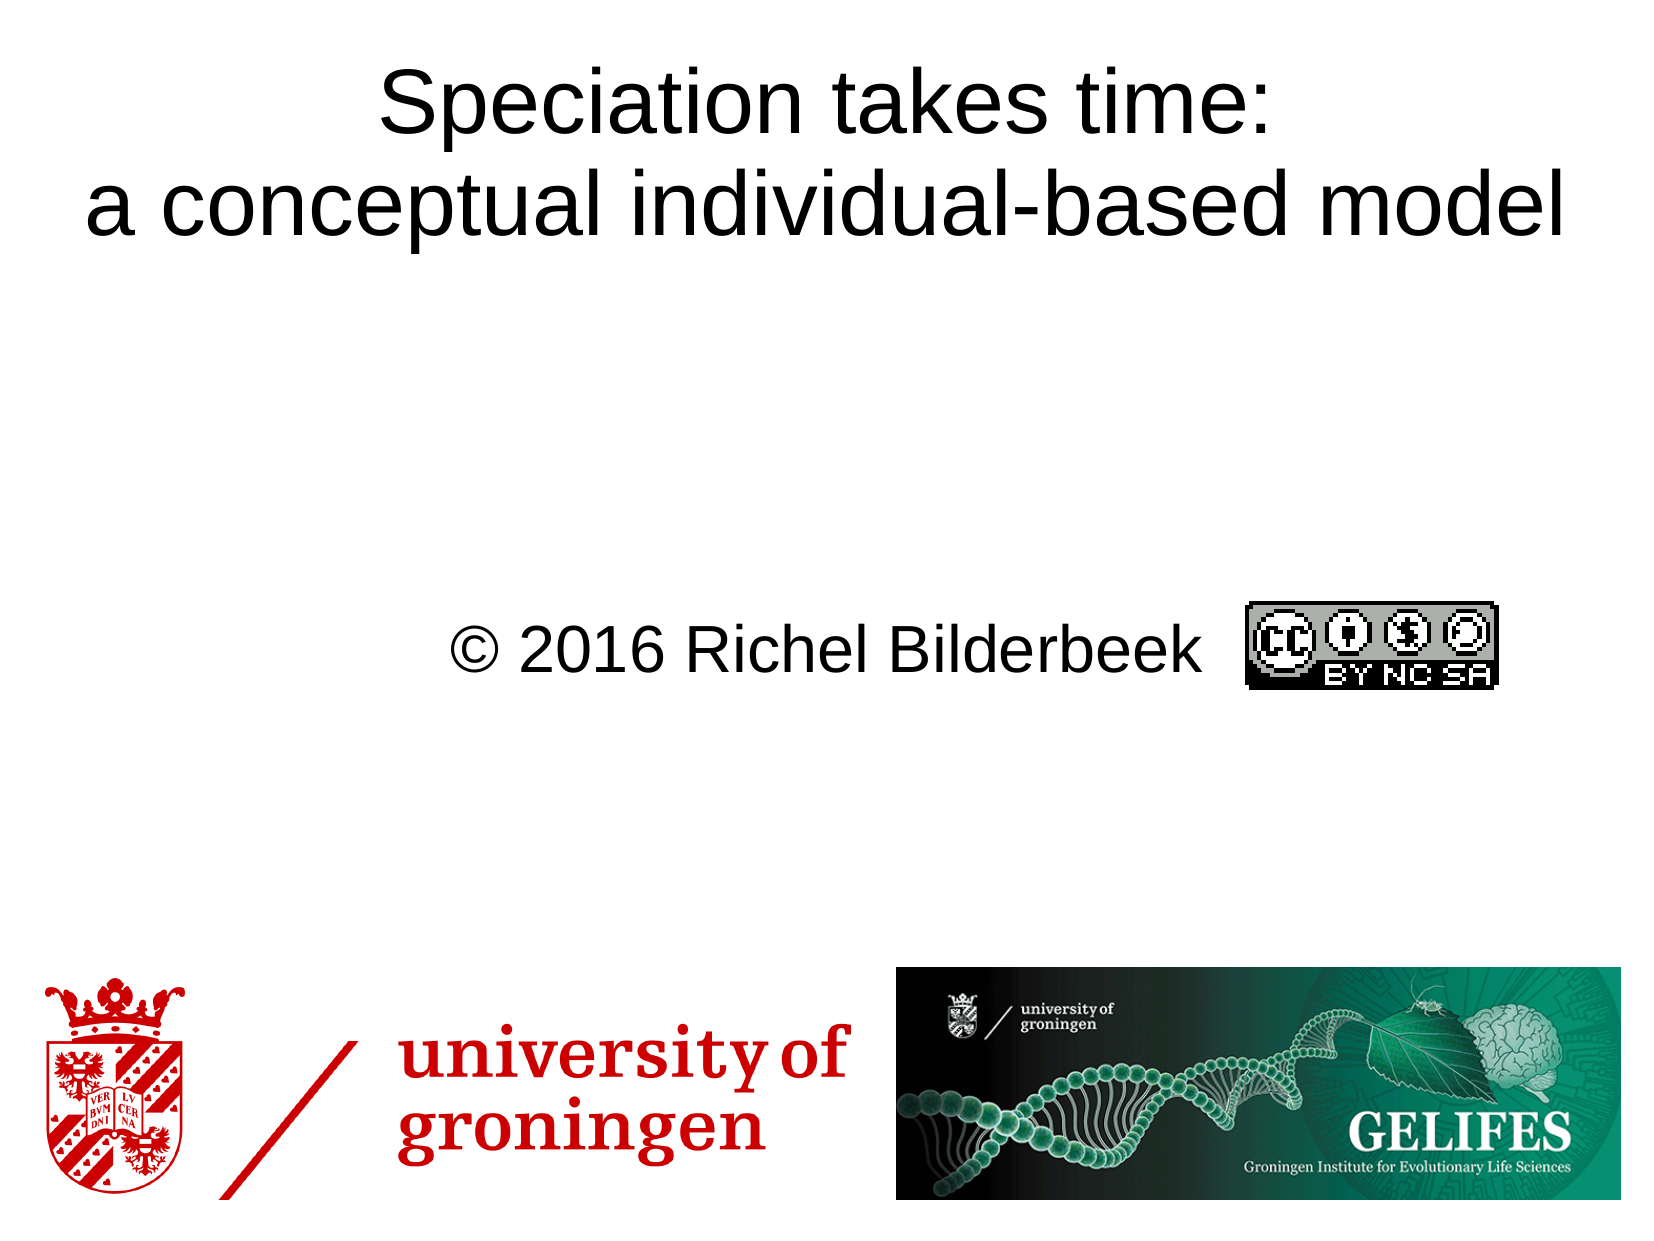

# Speciation takes time: a conceptual individual-based model
© 2016 Richel Bilderbeek